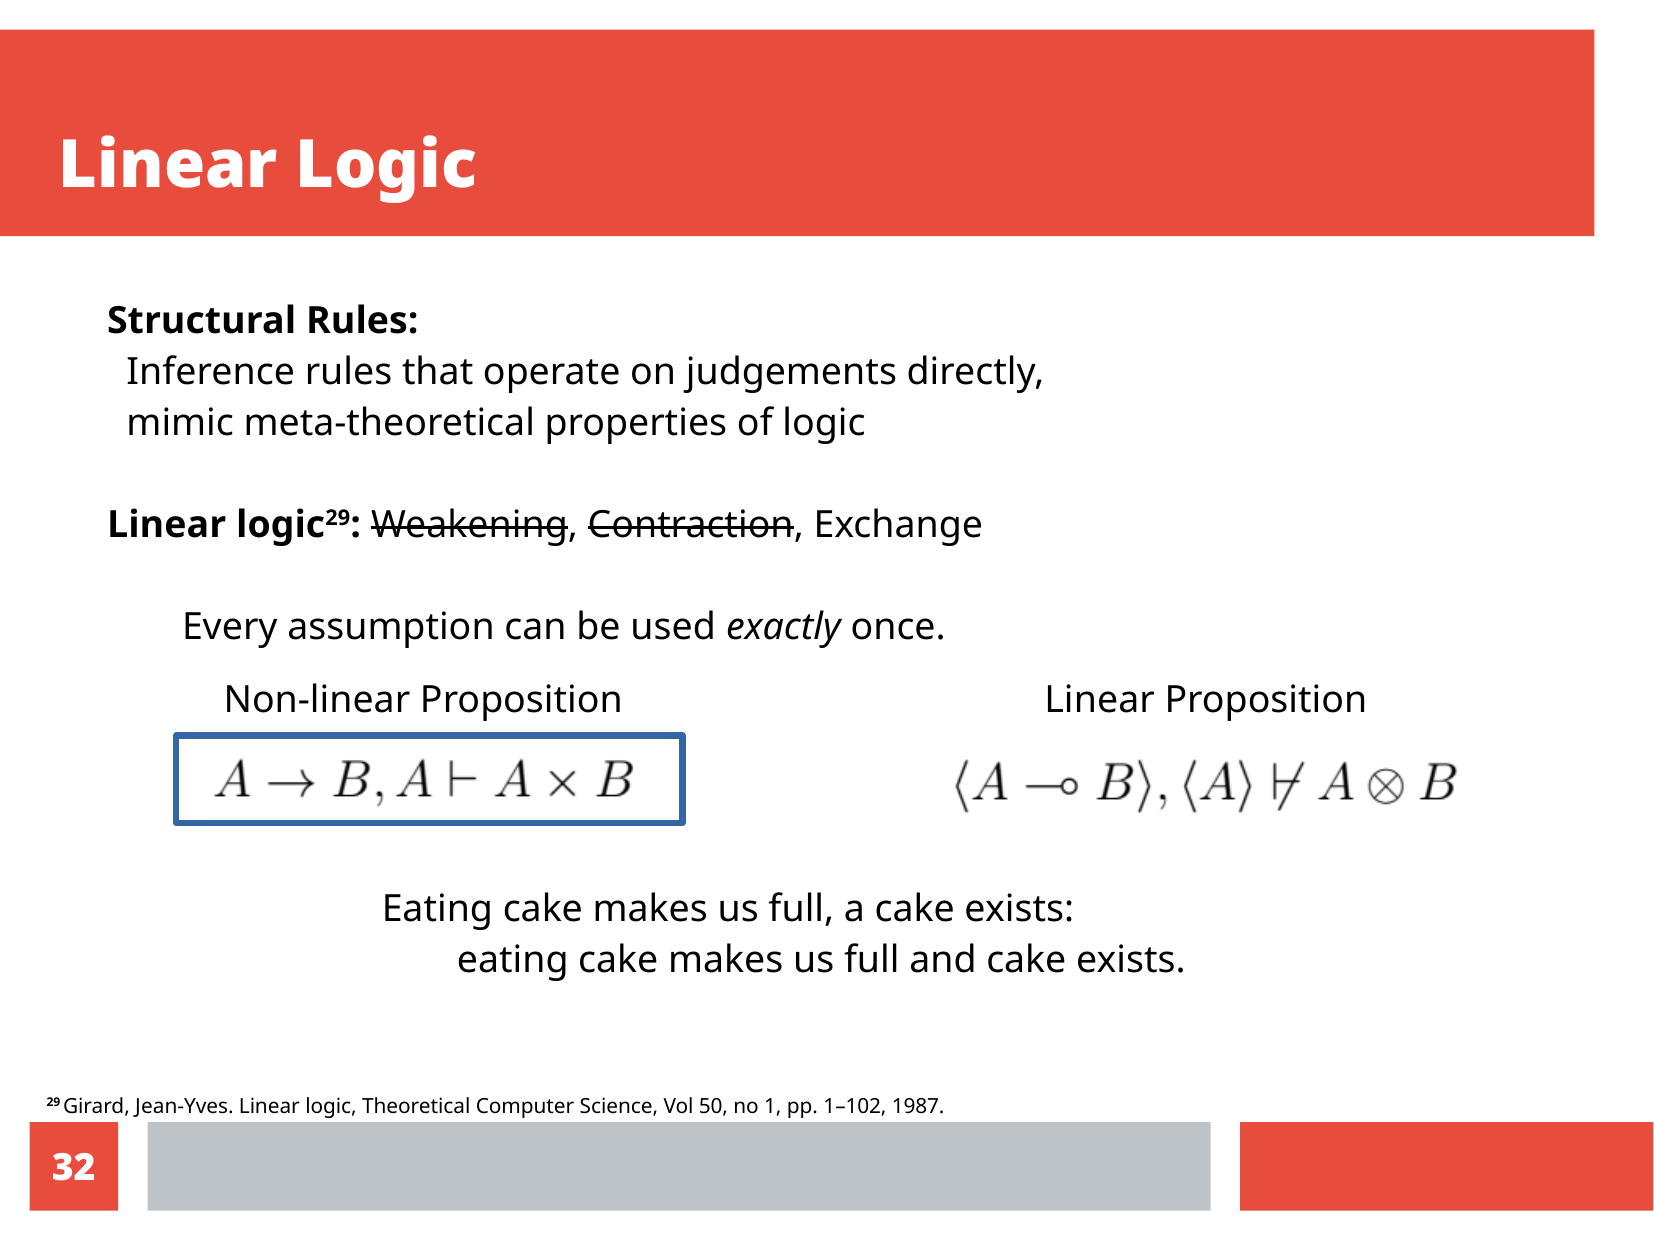

# Linear Logic
Structural Rules:
 Inference rules that operate on judgements directly,
 mimic meta-theoretical properties of logic
Linear logic29: Weakening, Contraction, Exchange
 	Every assumption can be used exactly once.
Non-linear Proposition
Linear Proposition
Eating cake makes us full, a cake exists:
	eating cake makes us full and cake exists.
29 Girard, Jean-Yves. Linear logic, Theoretical Computer Science, Vol 50, no 1, pp. 1–102, 1987.
32